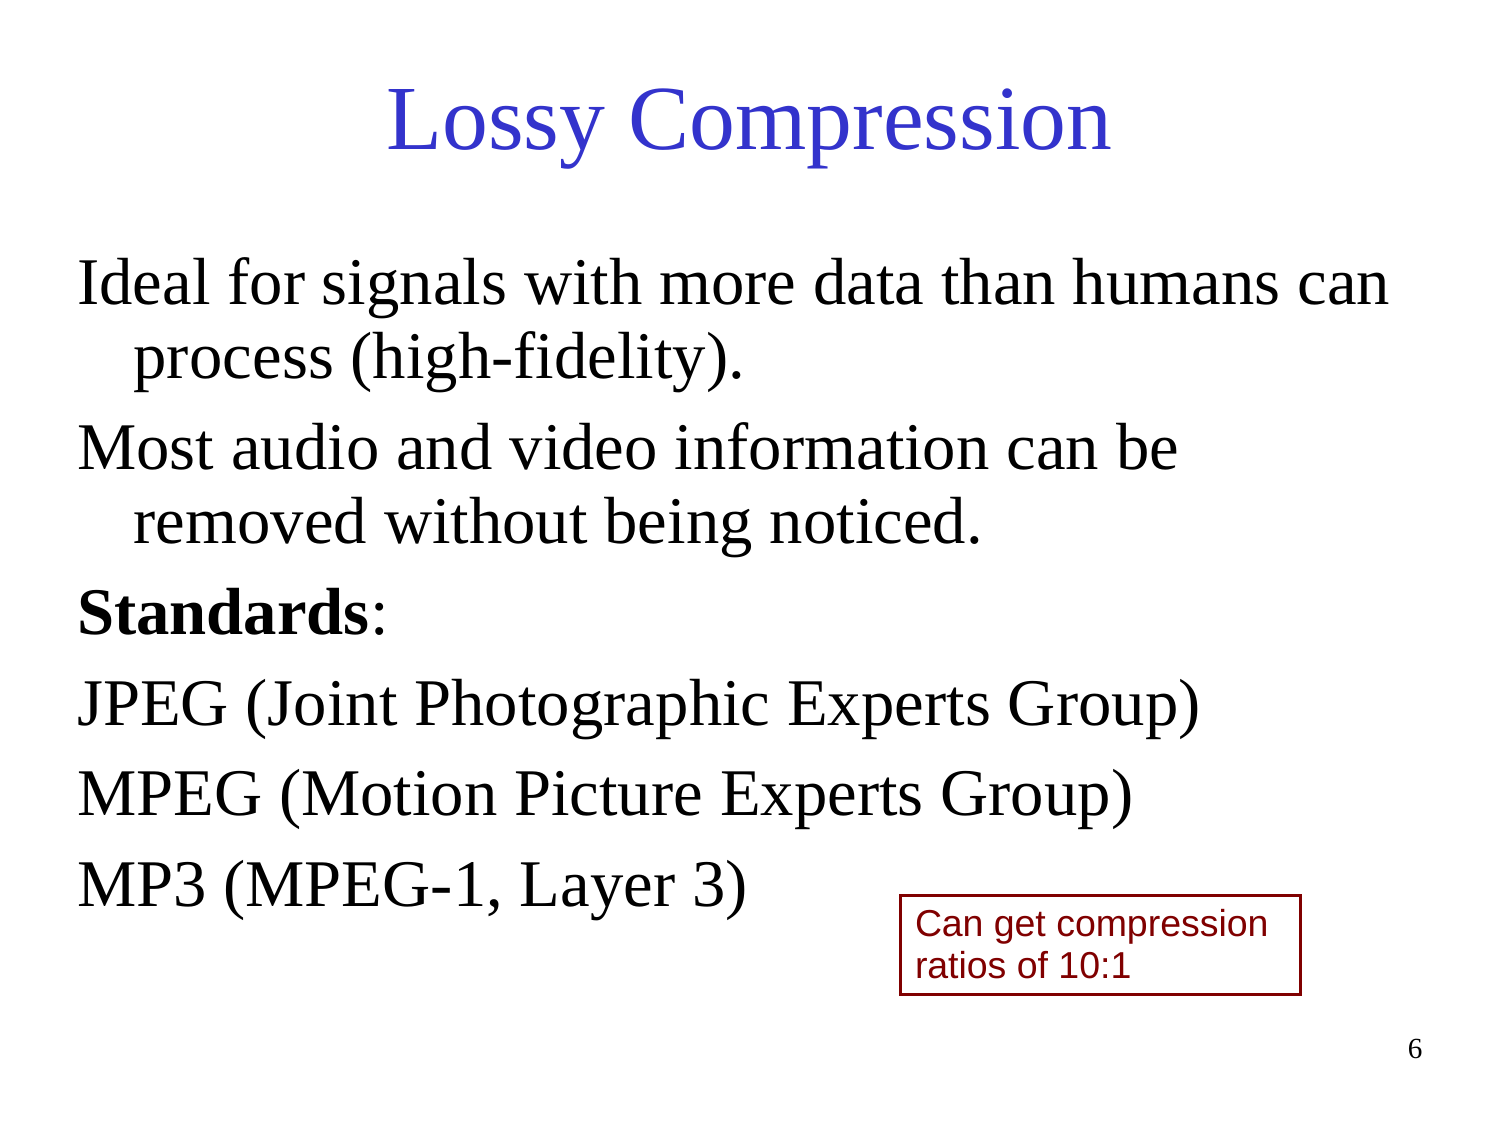

# Lossy Compression
Ideal for signals with more data than humans can process (high-fidelity).
Most audio and video information can be removed without being noticed.
Standards:
JPEG (Joint Photographic Experts Group)
MPEG (Motion Picture Experts Group)
MP3 (MPEG-1, Layer 3)
Can get compression ratios of 10:1
6